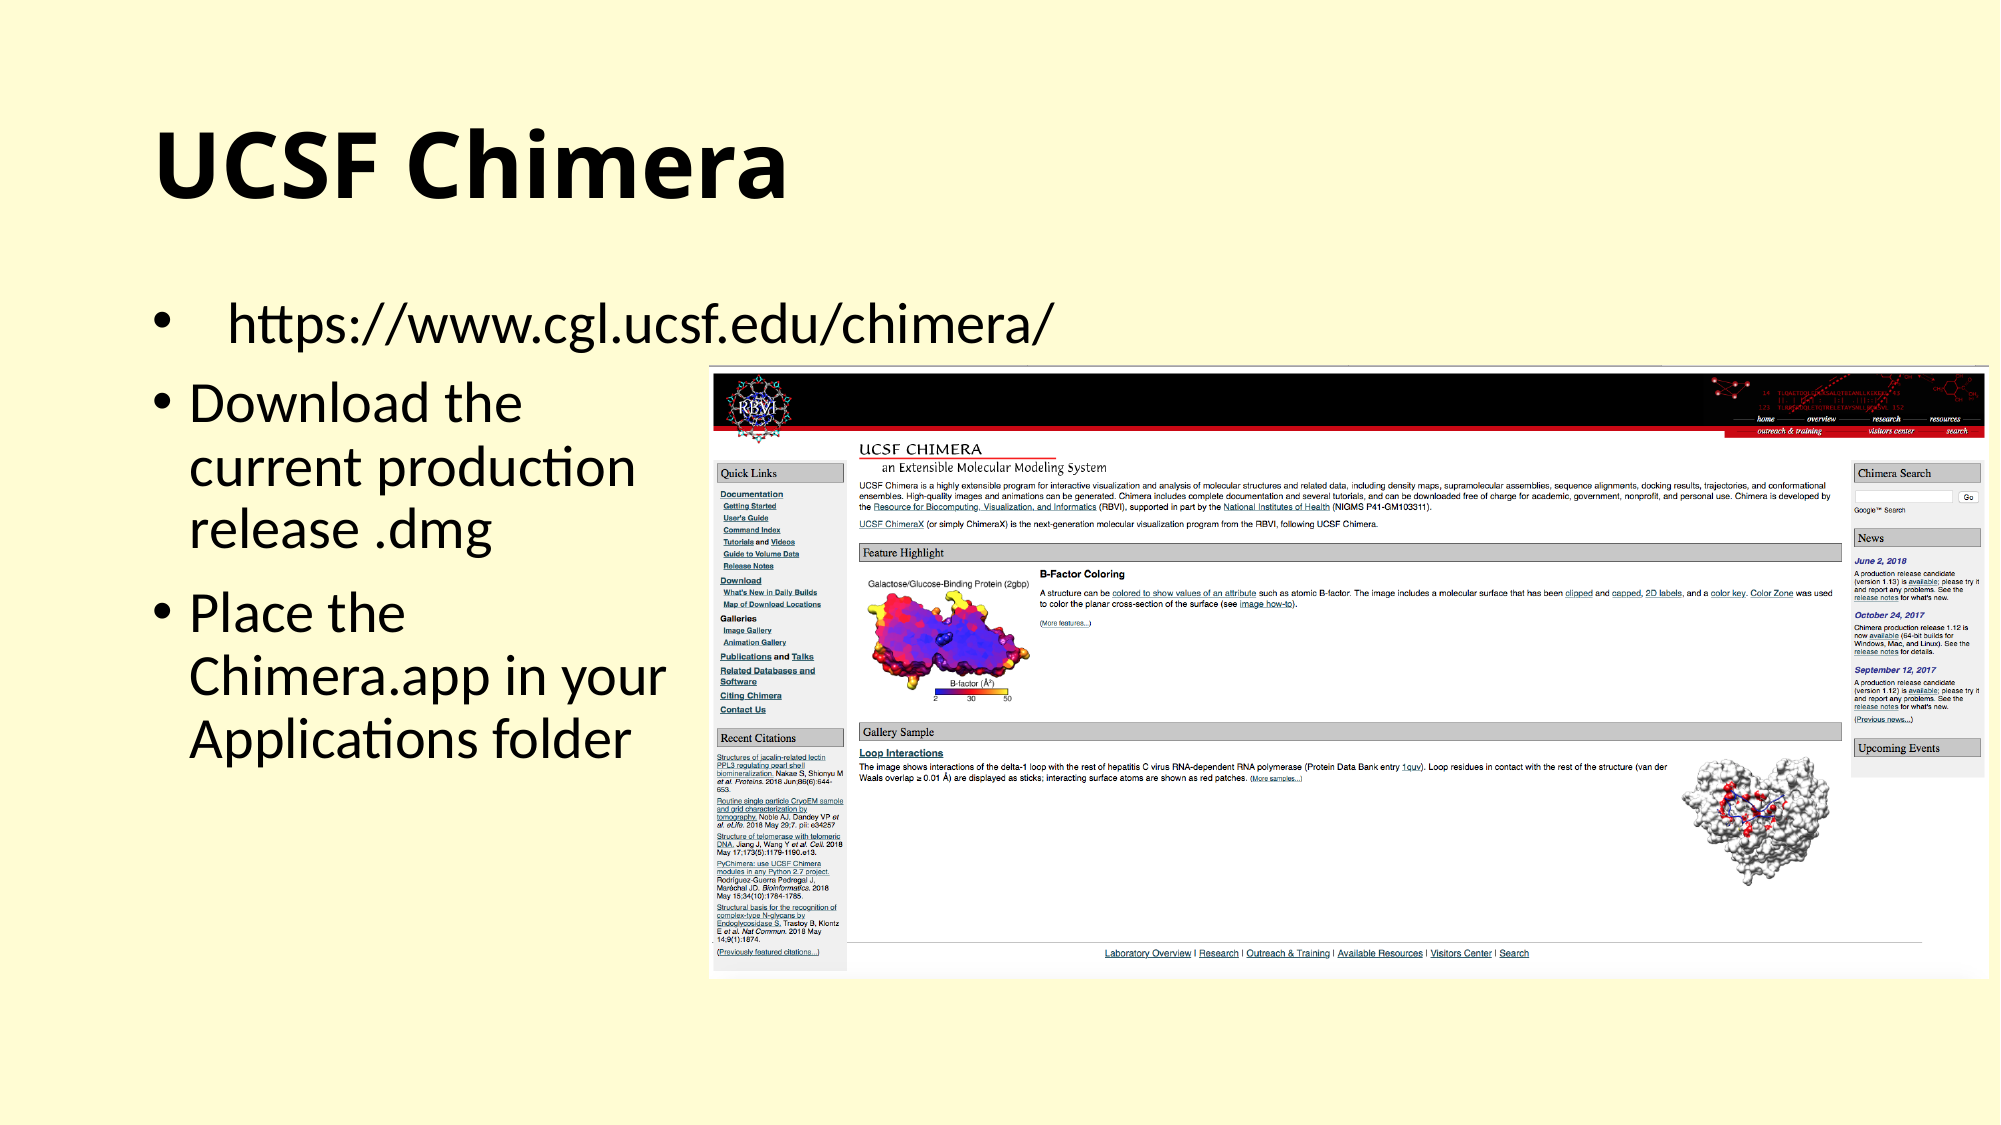

# UCSF Chimera
https://www.cgl.ucsf.edu/chimera/
Download the current production release .dmg
Place the Chimera.app in your Applications folder